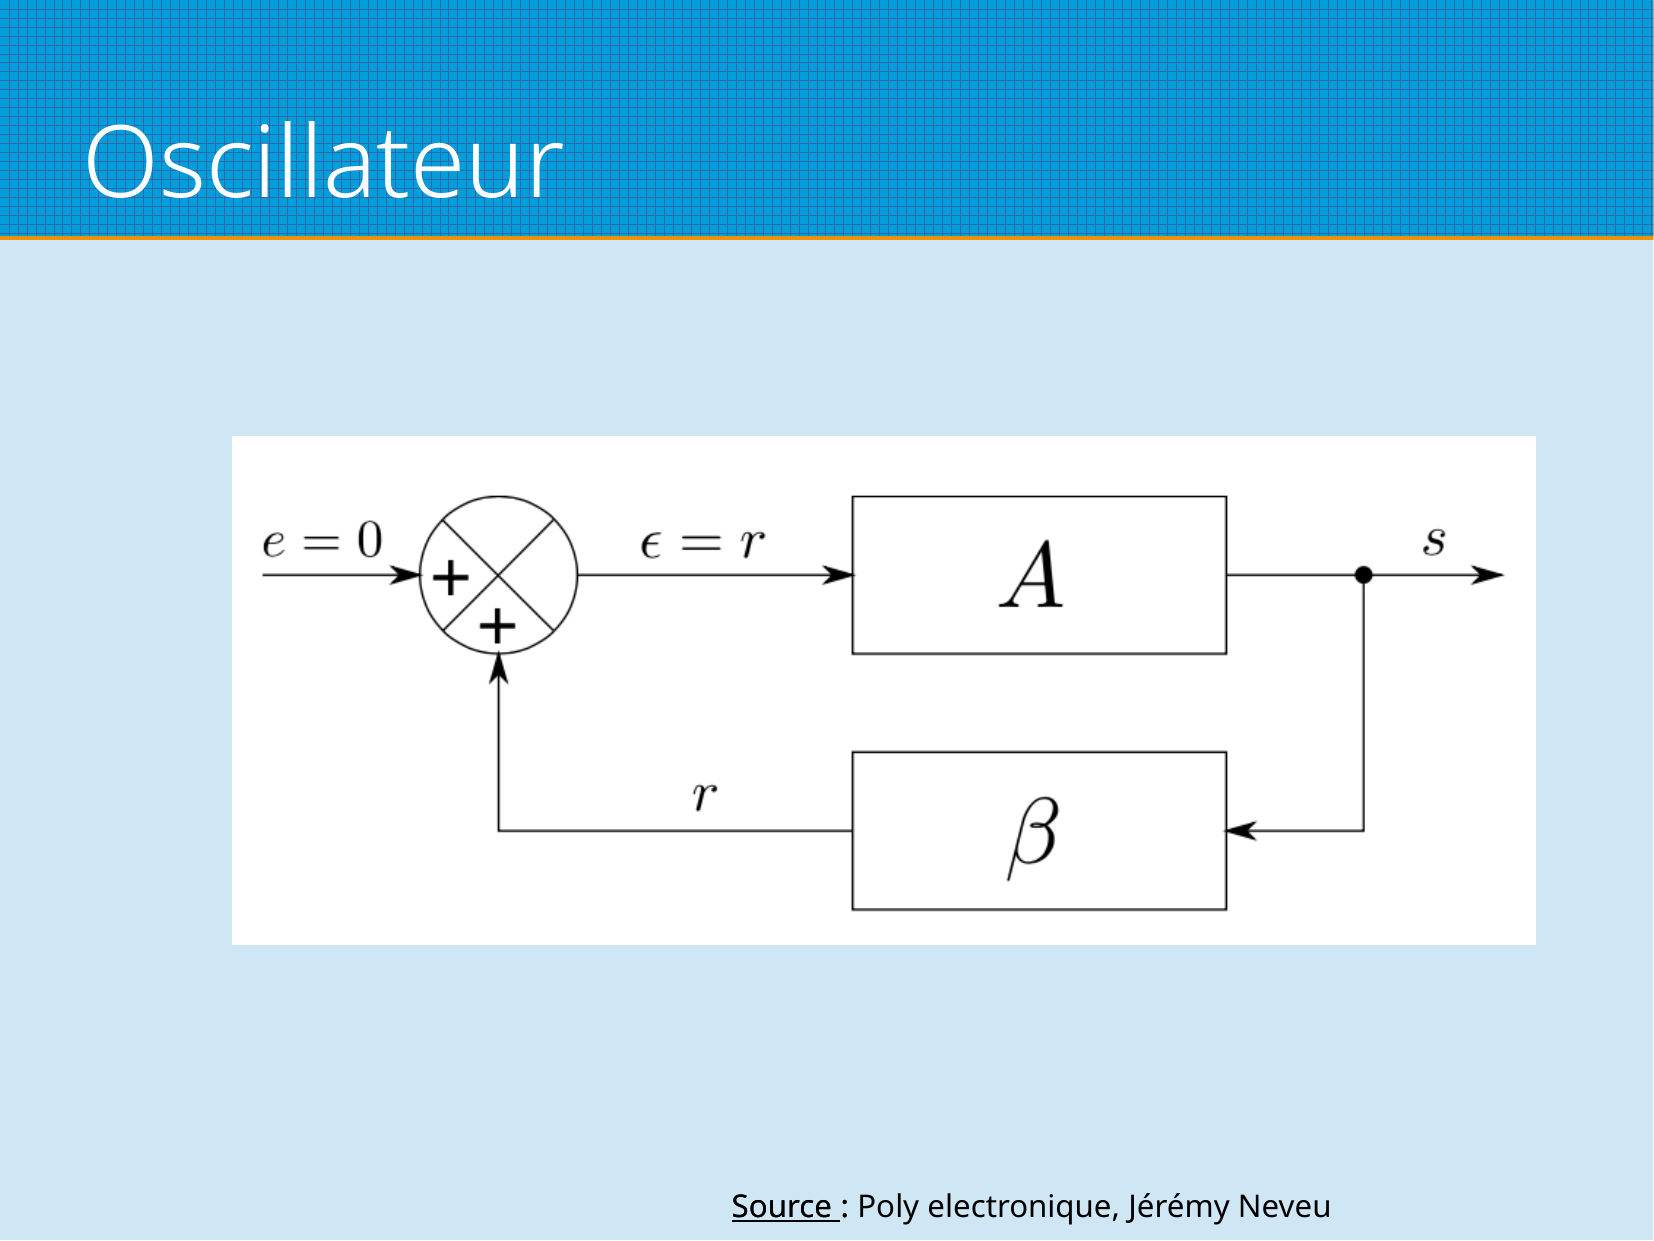

# Oscillateur
Source :
Source : Poly electronique, Jérémy Neveu